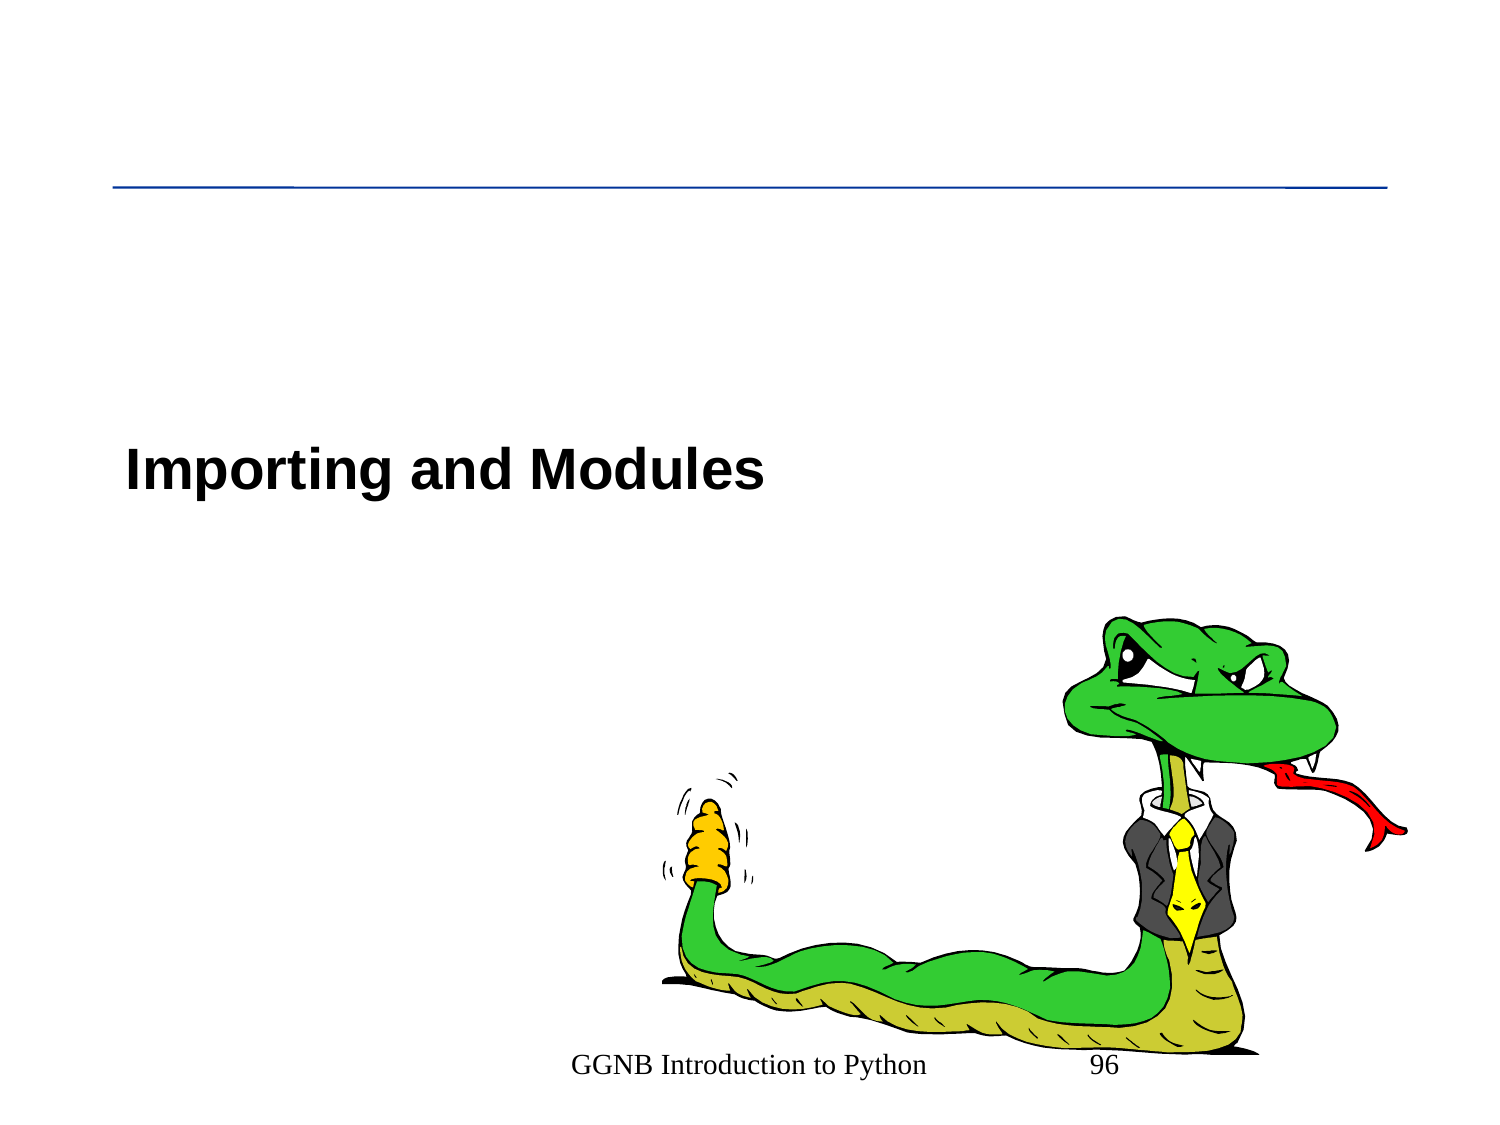

# Importing and Modules
GGNB Introduction to Python
96